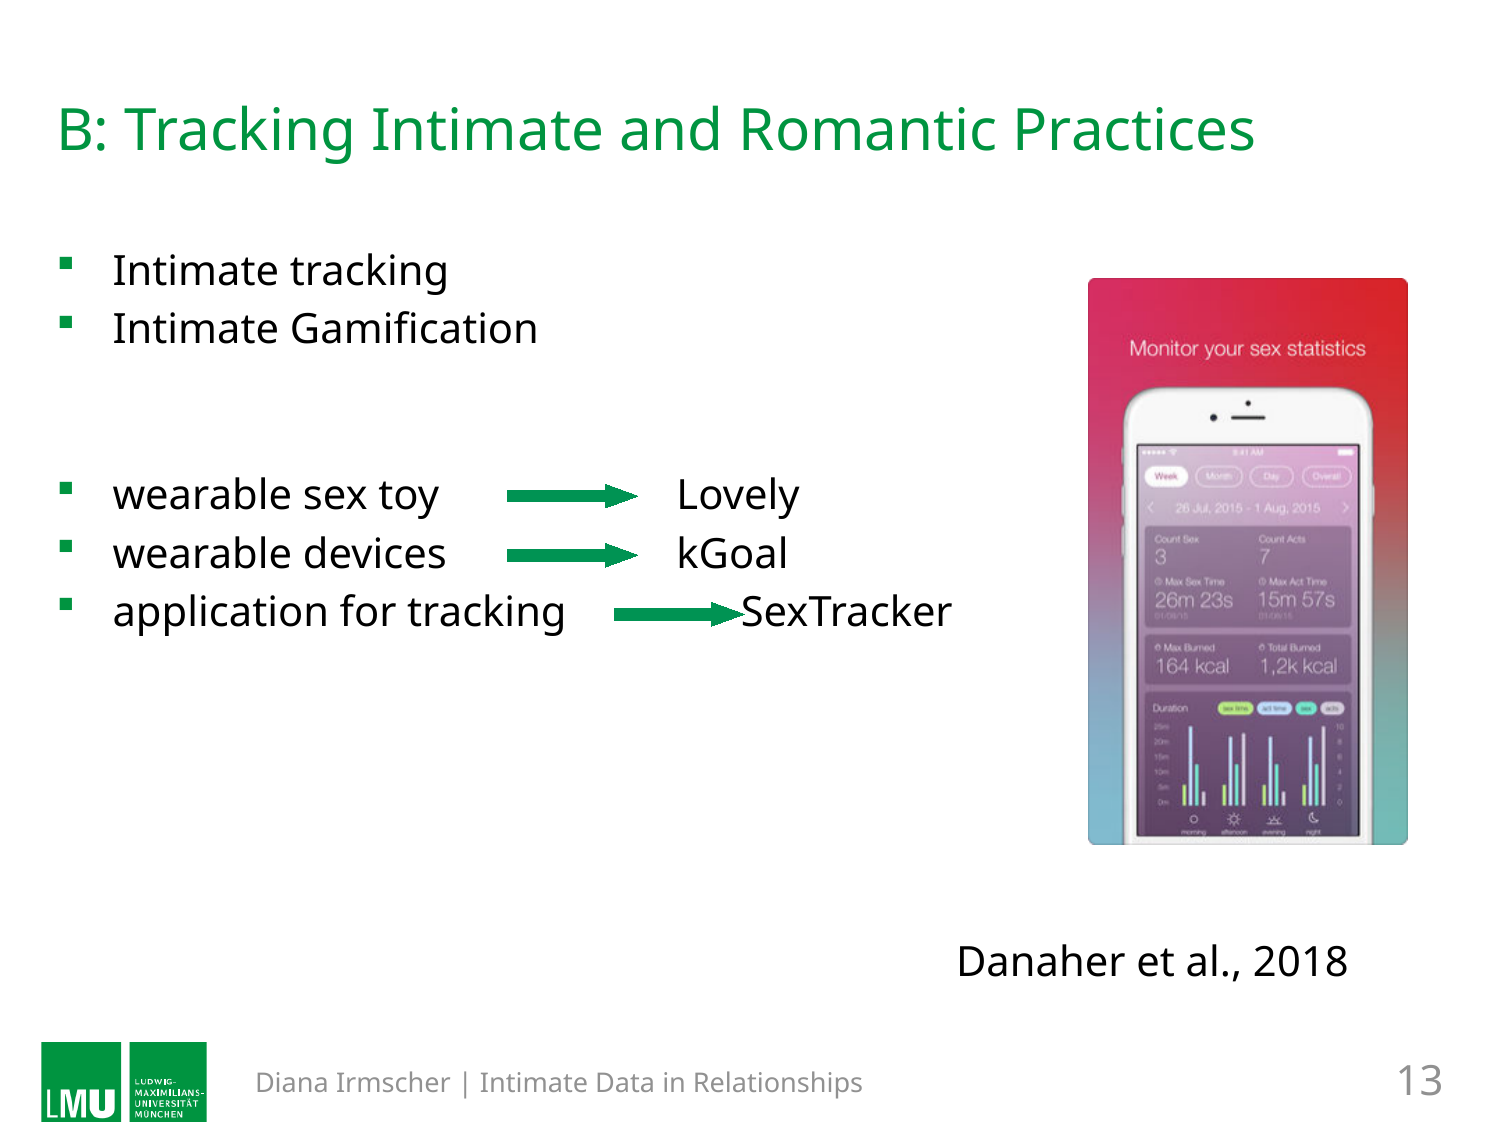

# B: Tracking Intimate and Romantic Practices
Intimate tracking
Intimate Gamification
wearable sex toy
wearable devices
application for tracking
Lovely
kGoal
 SexTracker
Danaher et al., 2018
Diana Irmscher | Intimate Data in Relationships